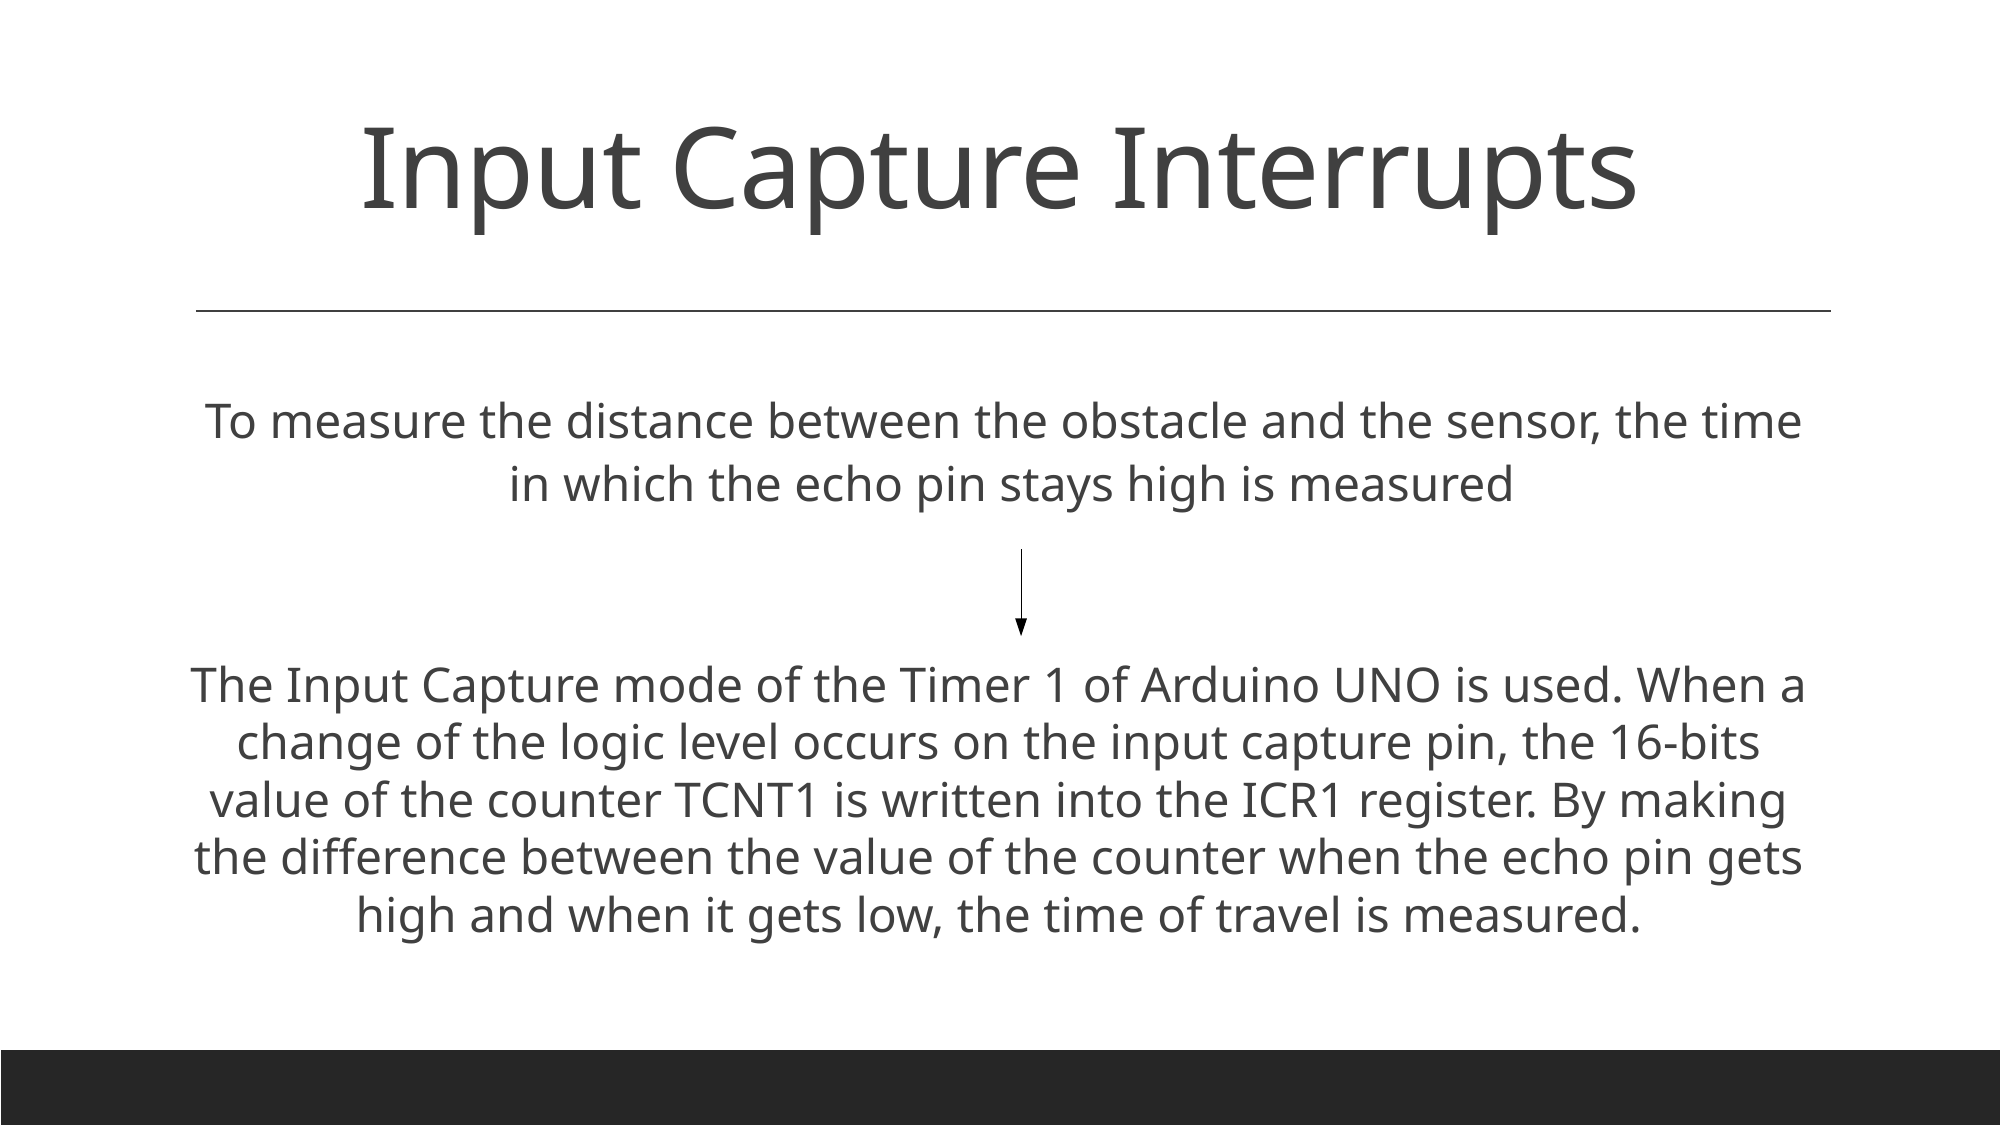

# Input Capture Interrupts
To measure the distance between the obstacle and the sensor, the time in which the echo pin stays high is measured
The Input Capture mode of the Timer 1 of Arduino UNO is used. When a change of the logic level occurs on the input capture pin, the 16-bits value of the counter TCNT1 is written into the ICR1 register. By making the difference between the value of the counter when the echo pin gets high and when it gets low, the time of travel is measured.